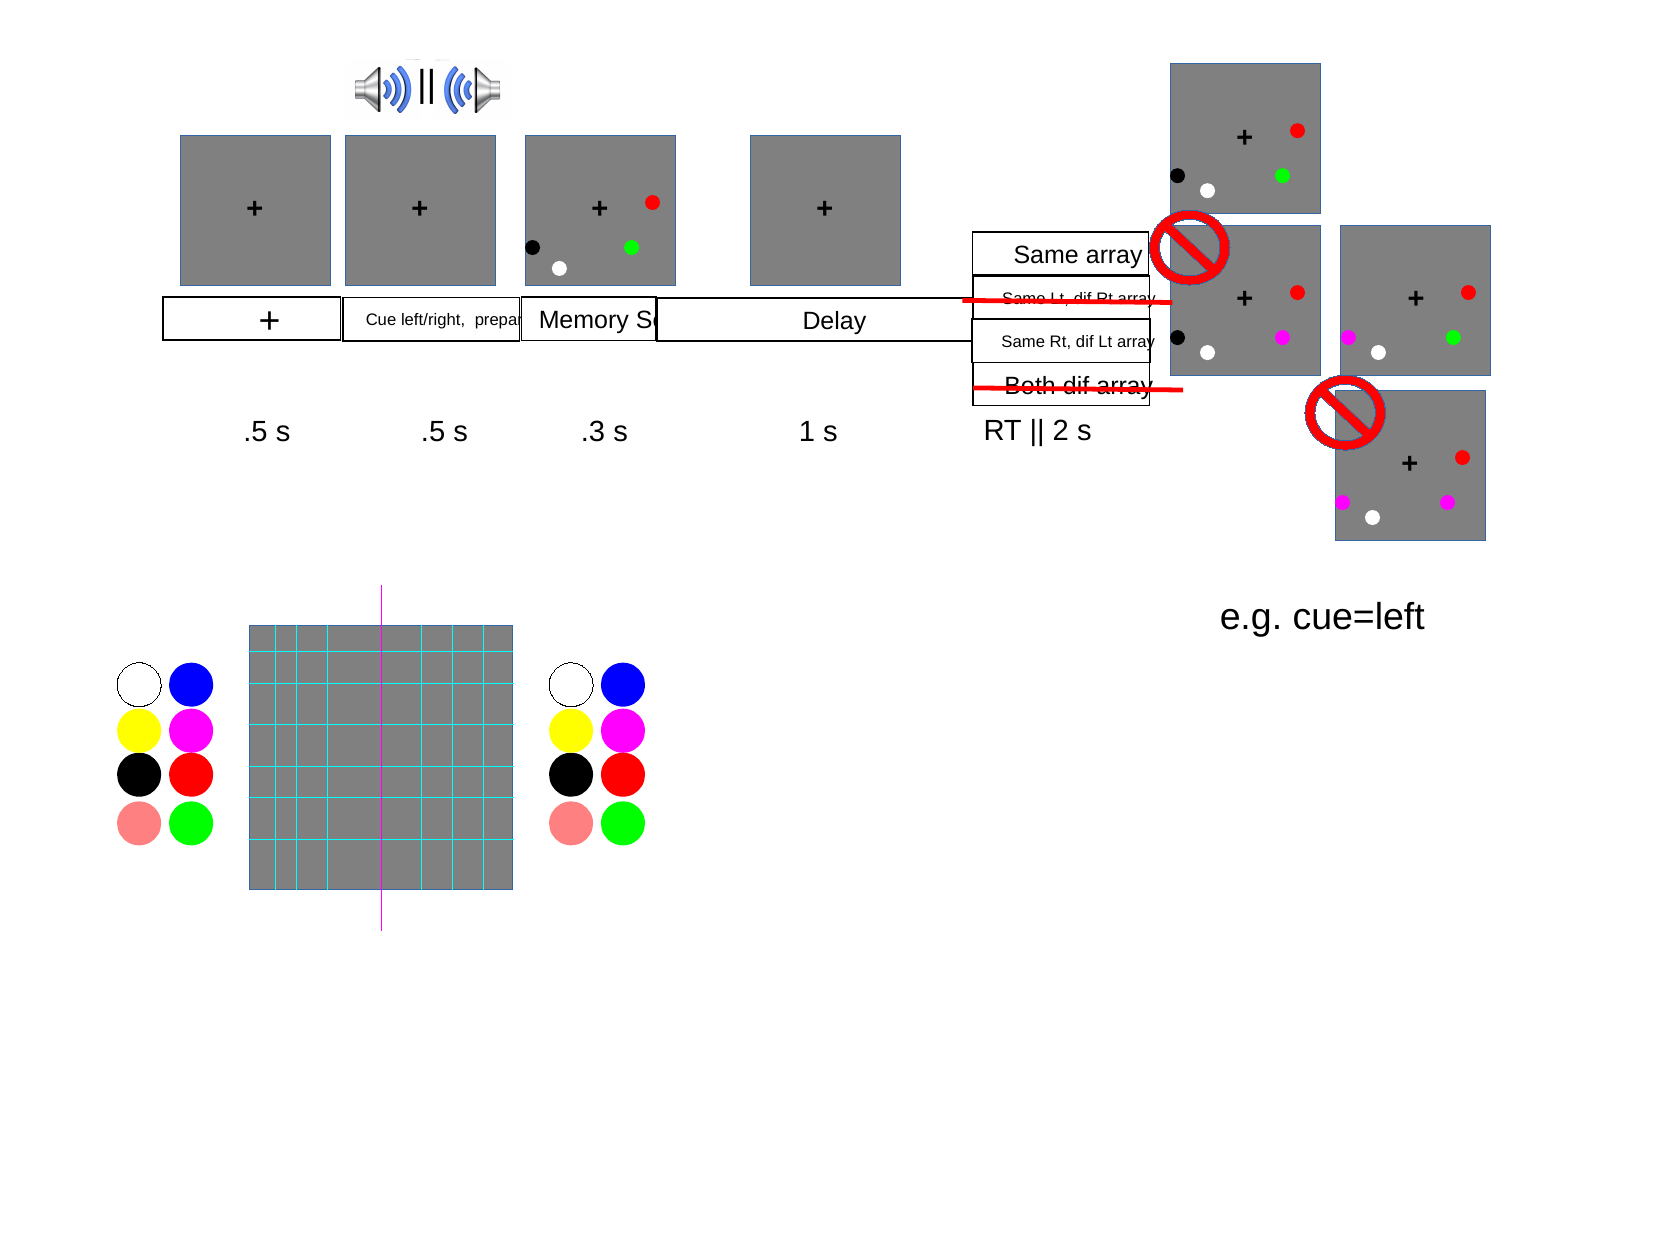

||
+
+
+
+
+
+
+
Same array
Same Lt, dif Rt array
+
Memory Set
Cue left/right, prepare
Delay
Same Rt, dif Lt array
Both dif array
+
RT || 2 s
.5 s
.5 s
.3 s
1 s
e.g. cue=left